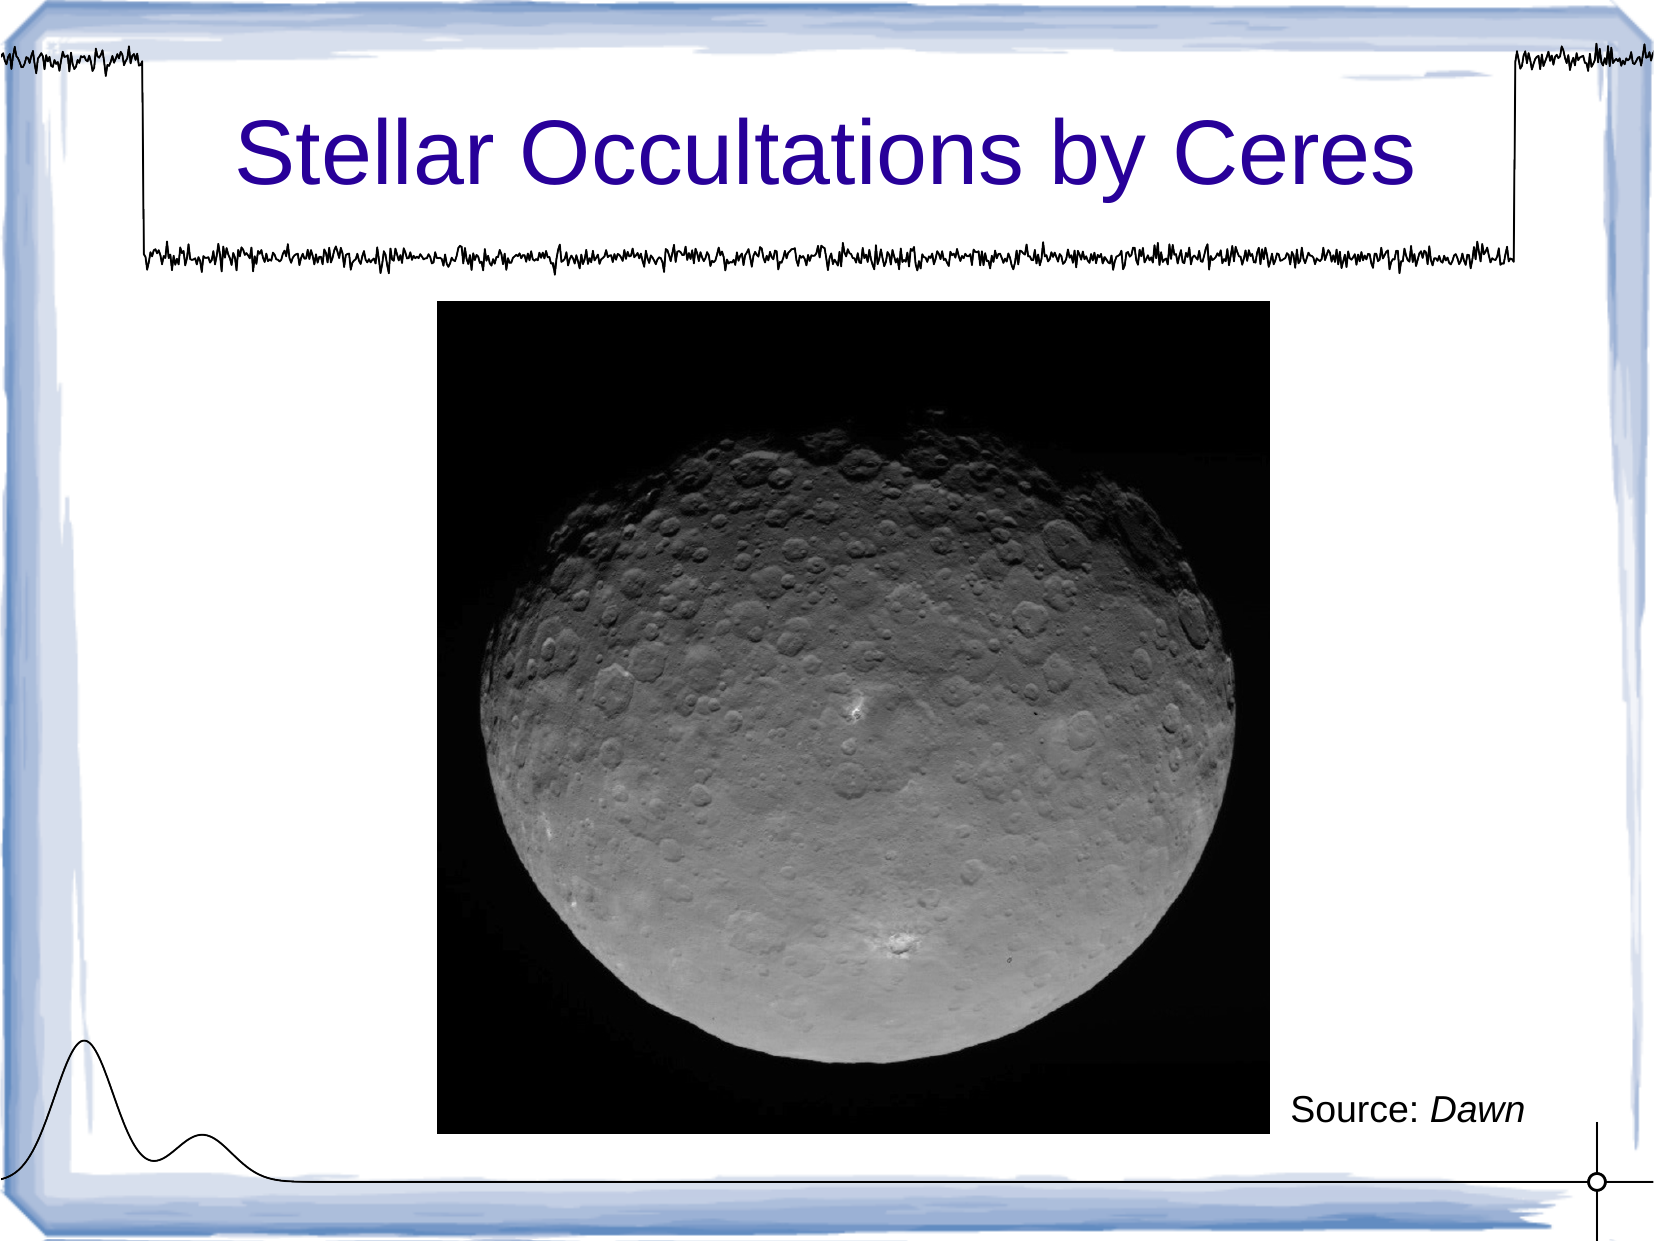

# Stellar Occultations by Ceres
Source: Dawn